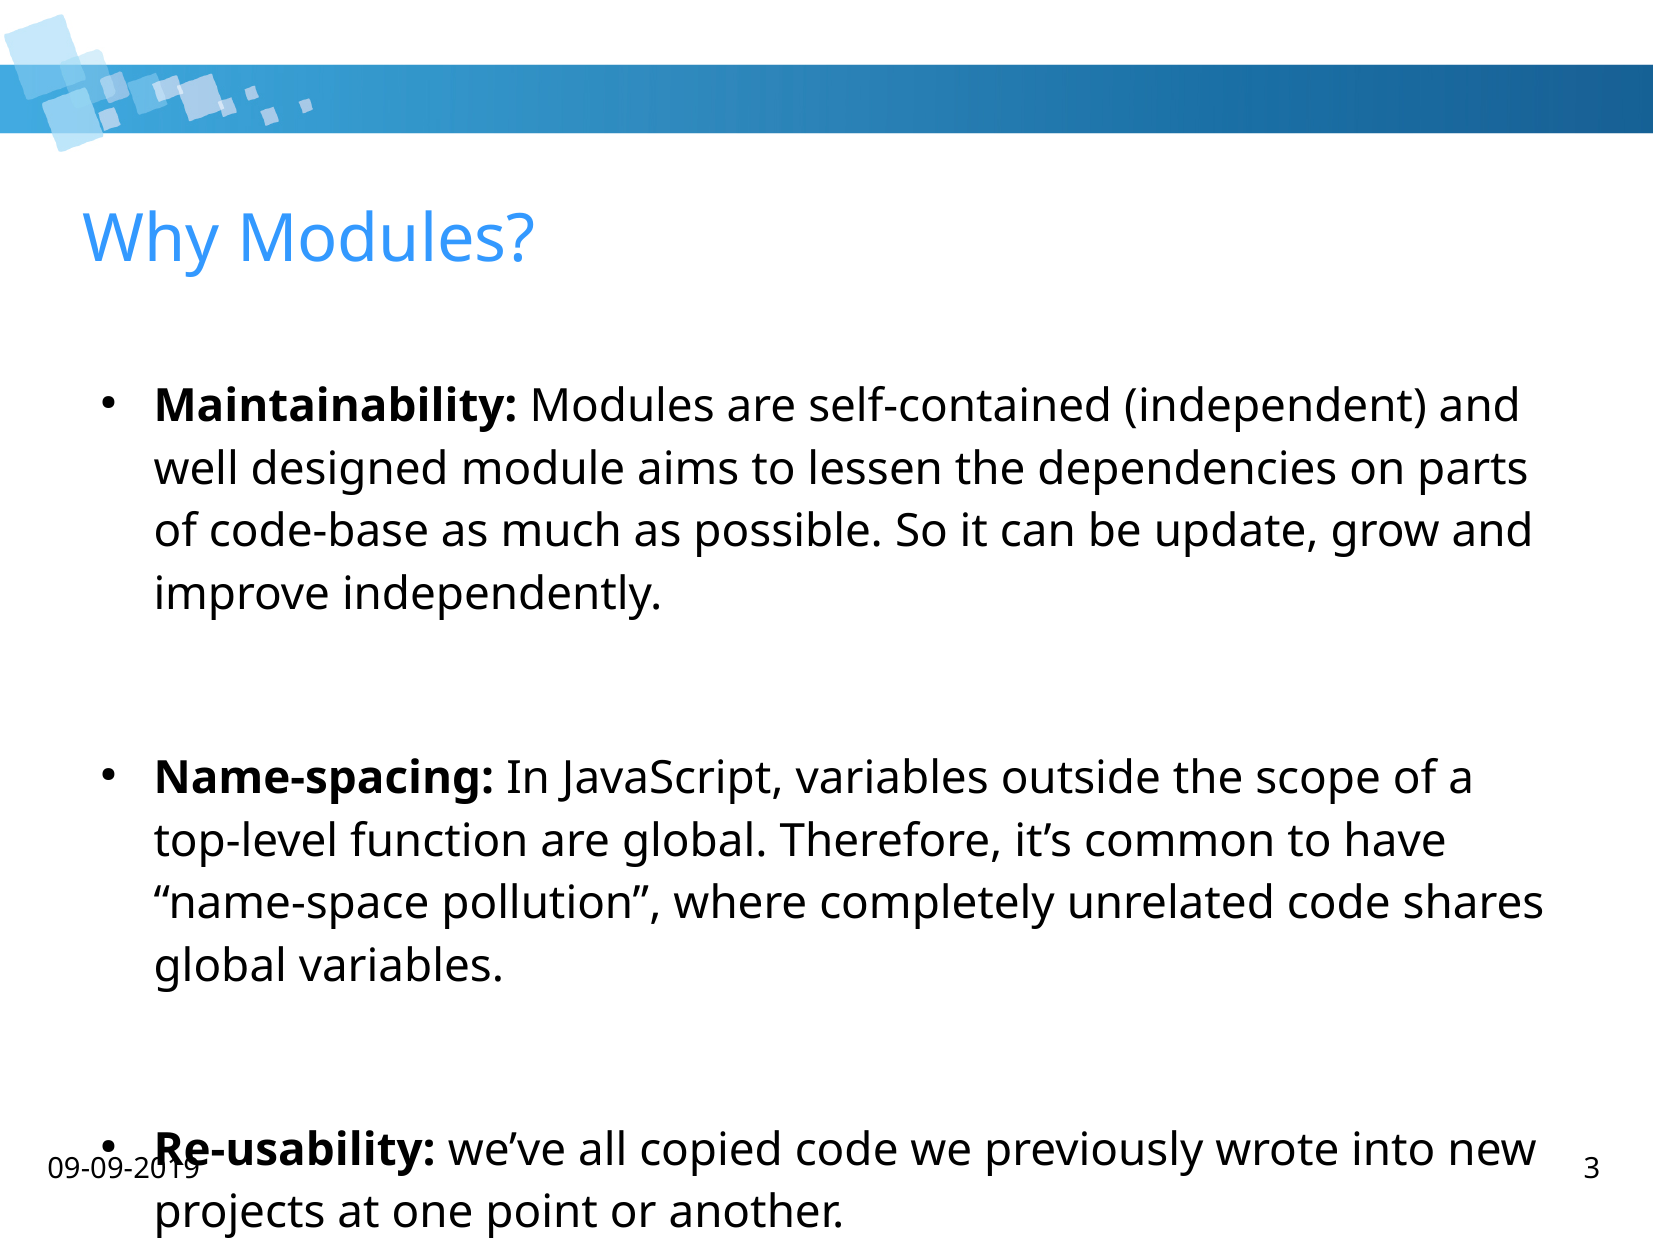

# Why Modules?
Maintainability: Modules are self-contained (independent) and well designed module aims to lessen the dependencies on parts of code-base as much as possible. So it can be update, grow and improve independently.
Name-spacing: In JavaScript, variables outside the scope of a top-level function are global. Therefore, it’s common to have “name-space pollution”, where completely unrelated code shares global variables.
Re-usability: we’ve all copied code we previously wrote into new projects at one point or another.
09-09-2019
3